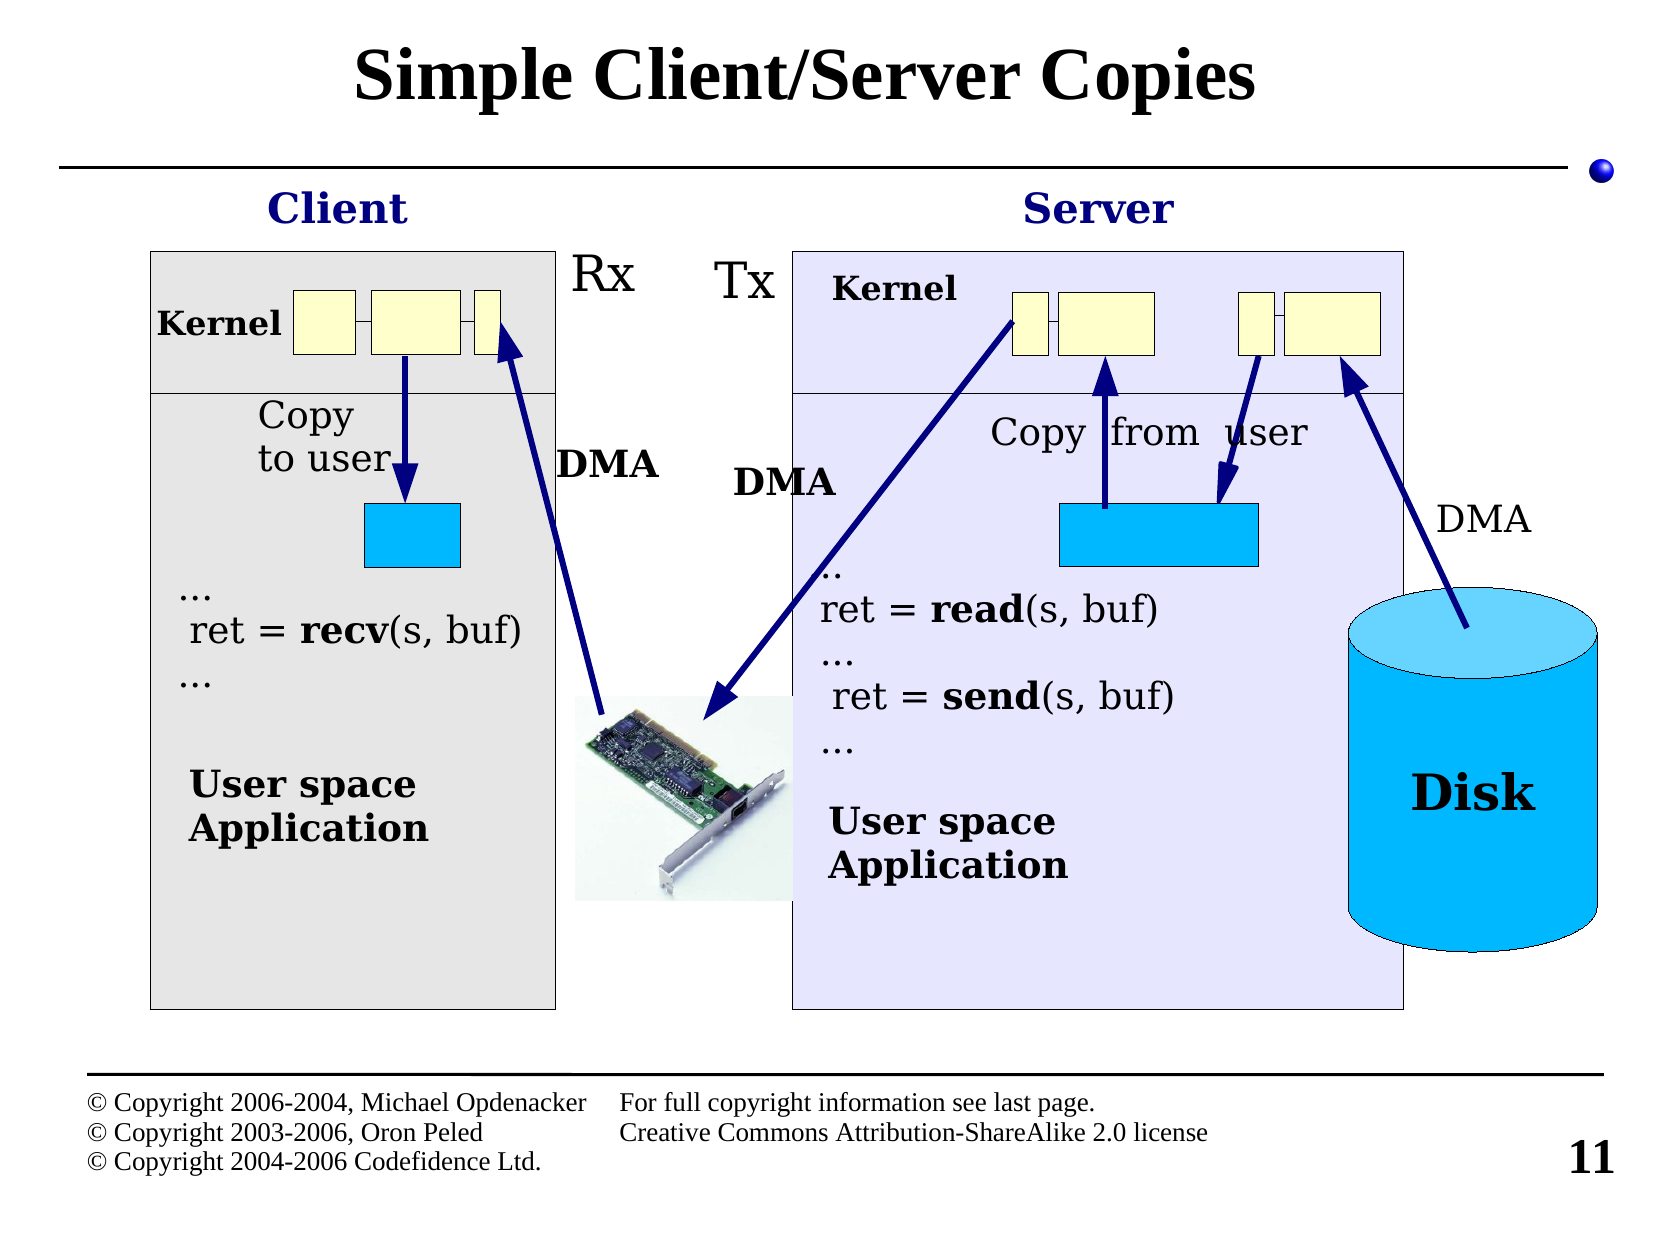

# Simple Client/Server Copies
Client
Server
Rx
 ...
 ret = recv(s, buf)
 ...
Tx
...
 ret = read(s, buf)
 ...
 ret = send(s, buf)
 ...
Kernel
Kernel
Copy
to user
Copy from user
DMA
DMA
DMA
Disk
User space
Application
User space
Application